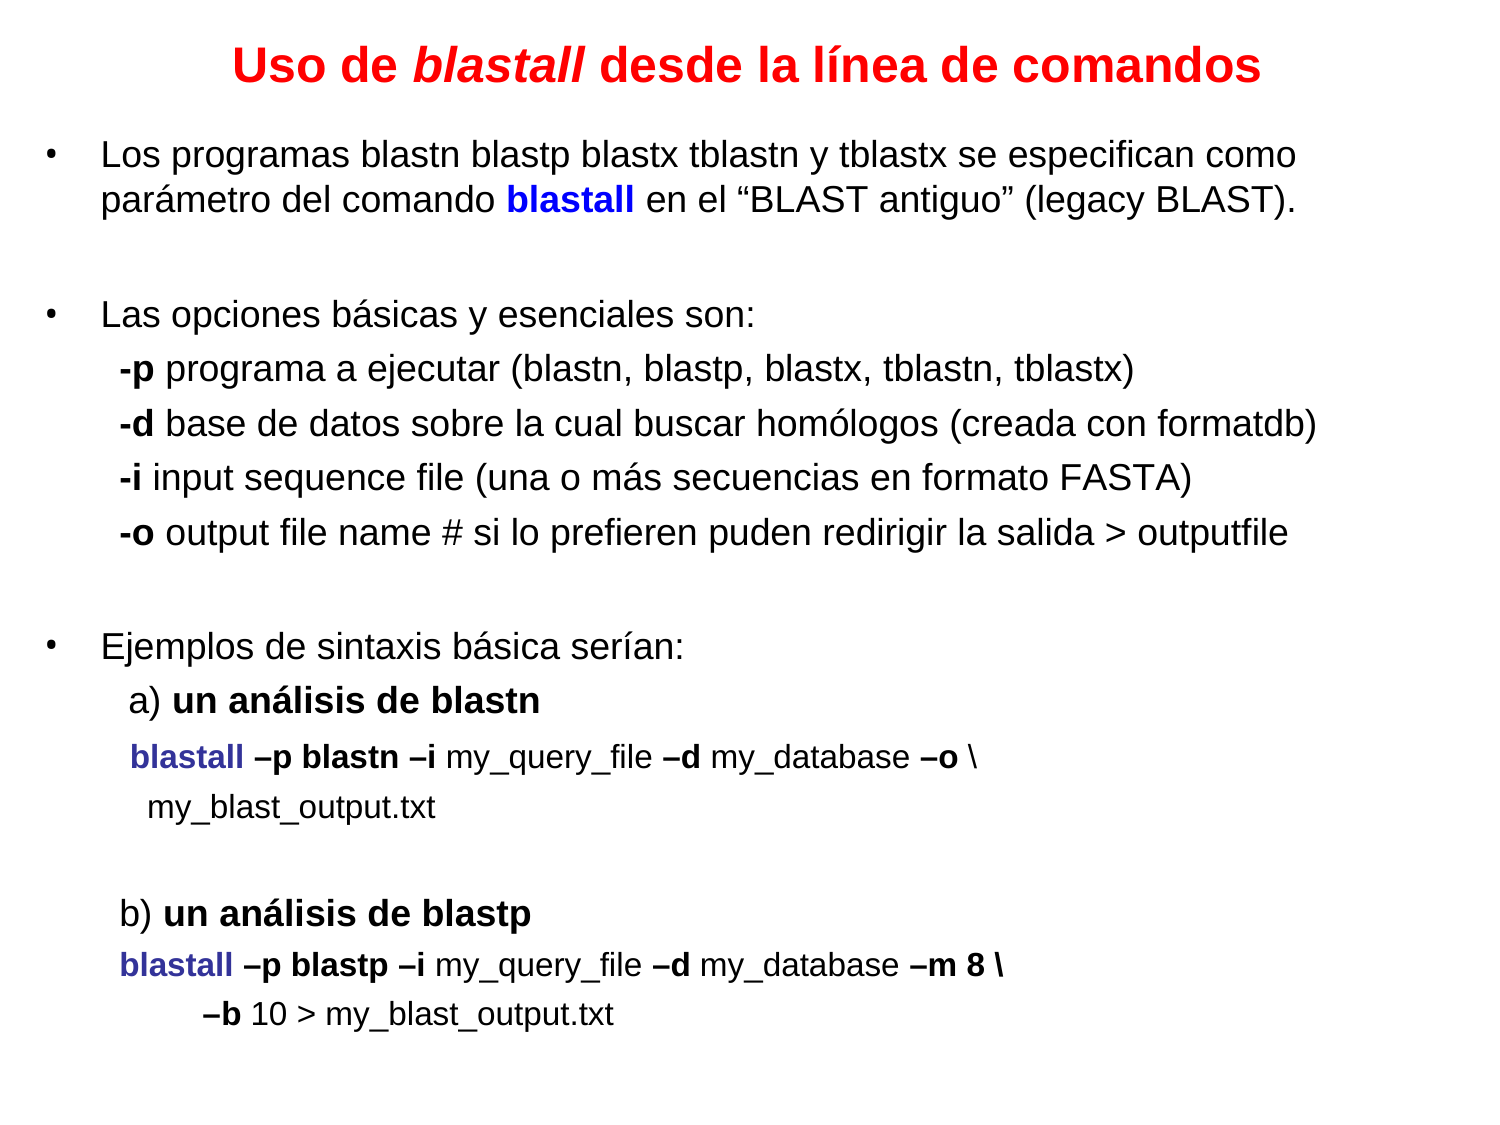

Uso de blastall desde la línea de comandos
# Los programas blastn blastp blastx tblastn y tblastx se especifican como parámetro del comando blastall en el “BLAST antiguo” (legacy BLAST).
Las opciones básicas y esenciales son:
-p programa a ejecutar (blastn, blastp, blastx, tblastn, tblastx)
-d base de datos sobre la cual buscar homólogos (creada con formatdb)
-i input sequence file (una o más secuencias en formato FASTA)
-o output file name # si lo prefieren puden redirigir la salida > outputfile
Ejemplos de sintaxis básica serían:
 a) un análisis de blastn
 blastall –p blastn –i my_query_file –d my_database –o \
 my_blast_output.txt
b) un análisis de blastp
blastall –p blastp –i my_query_file –d my_database –m 8 \
 –b 10 > my_blast_output.txt